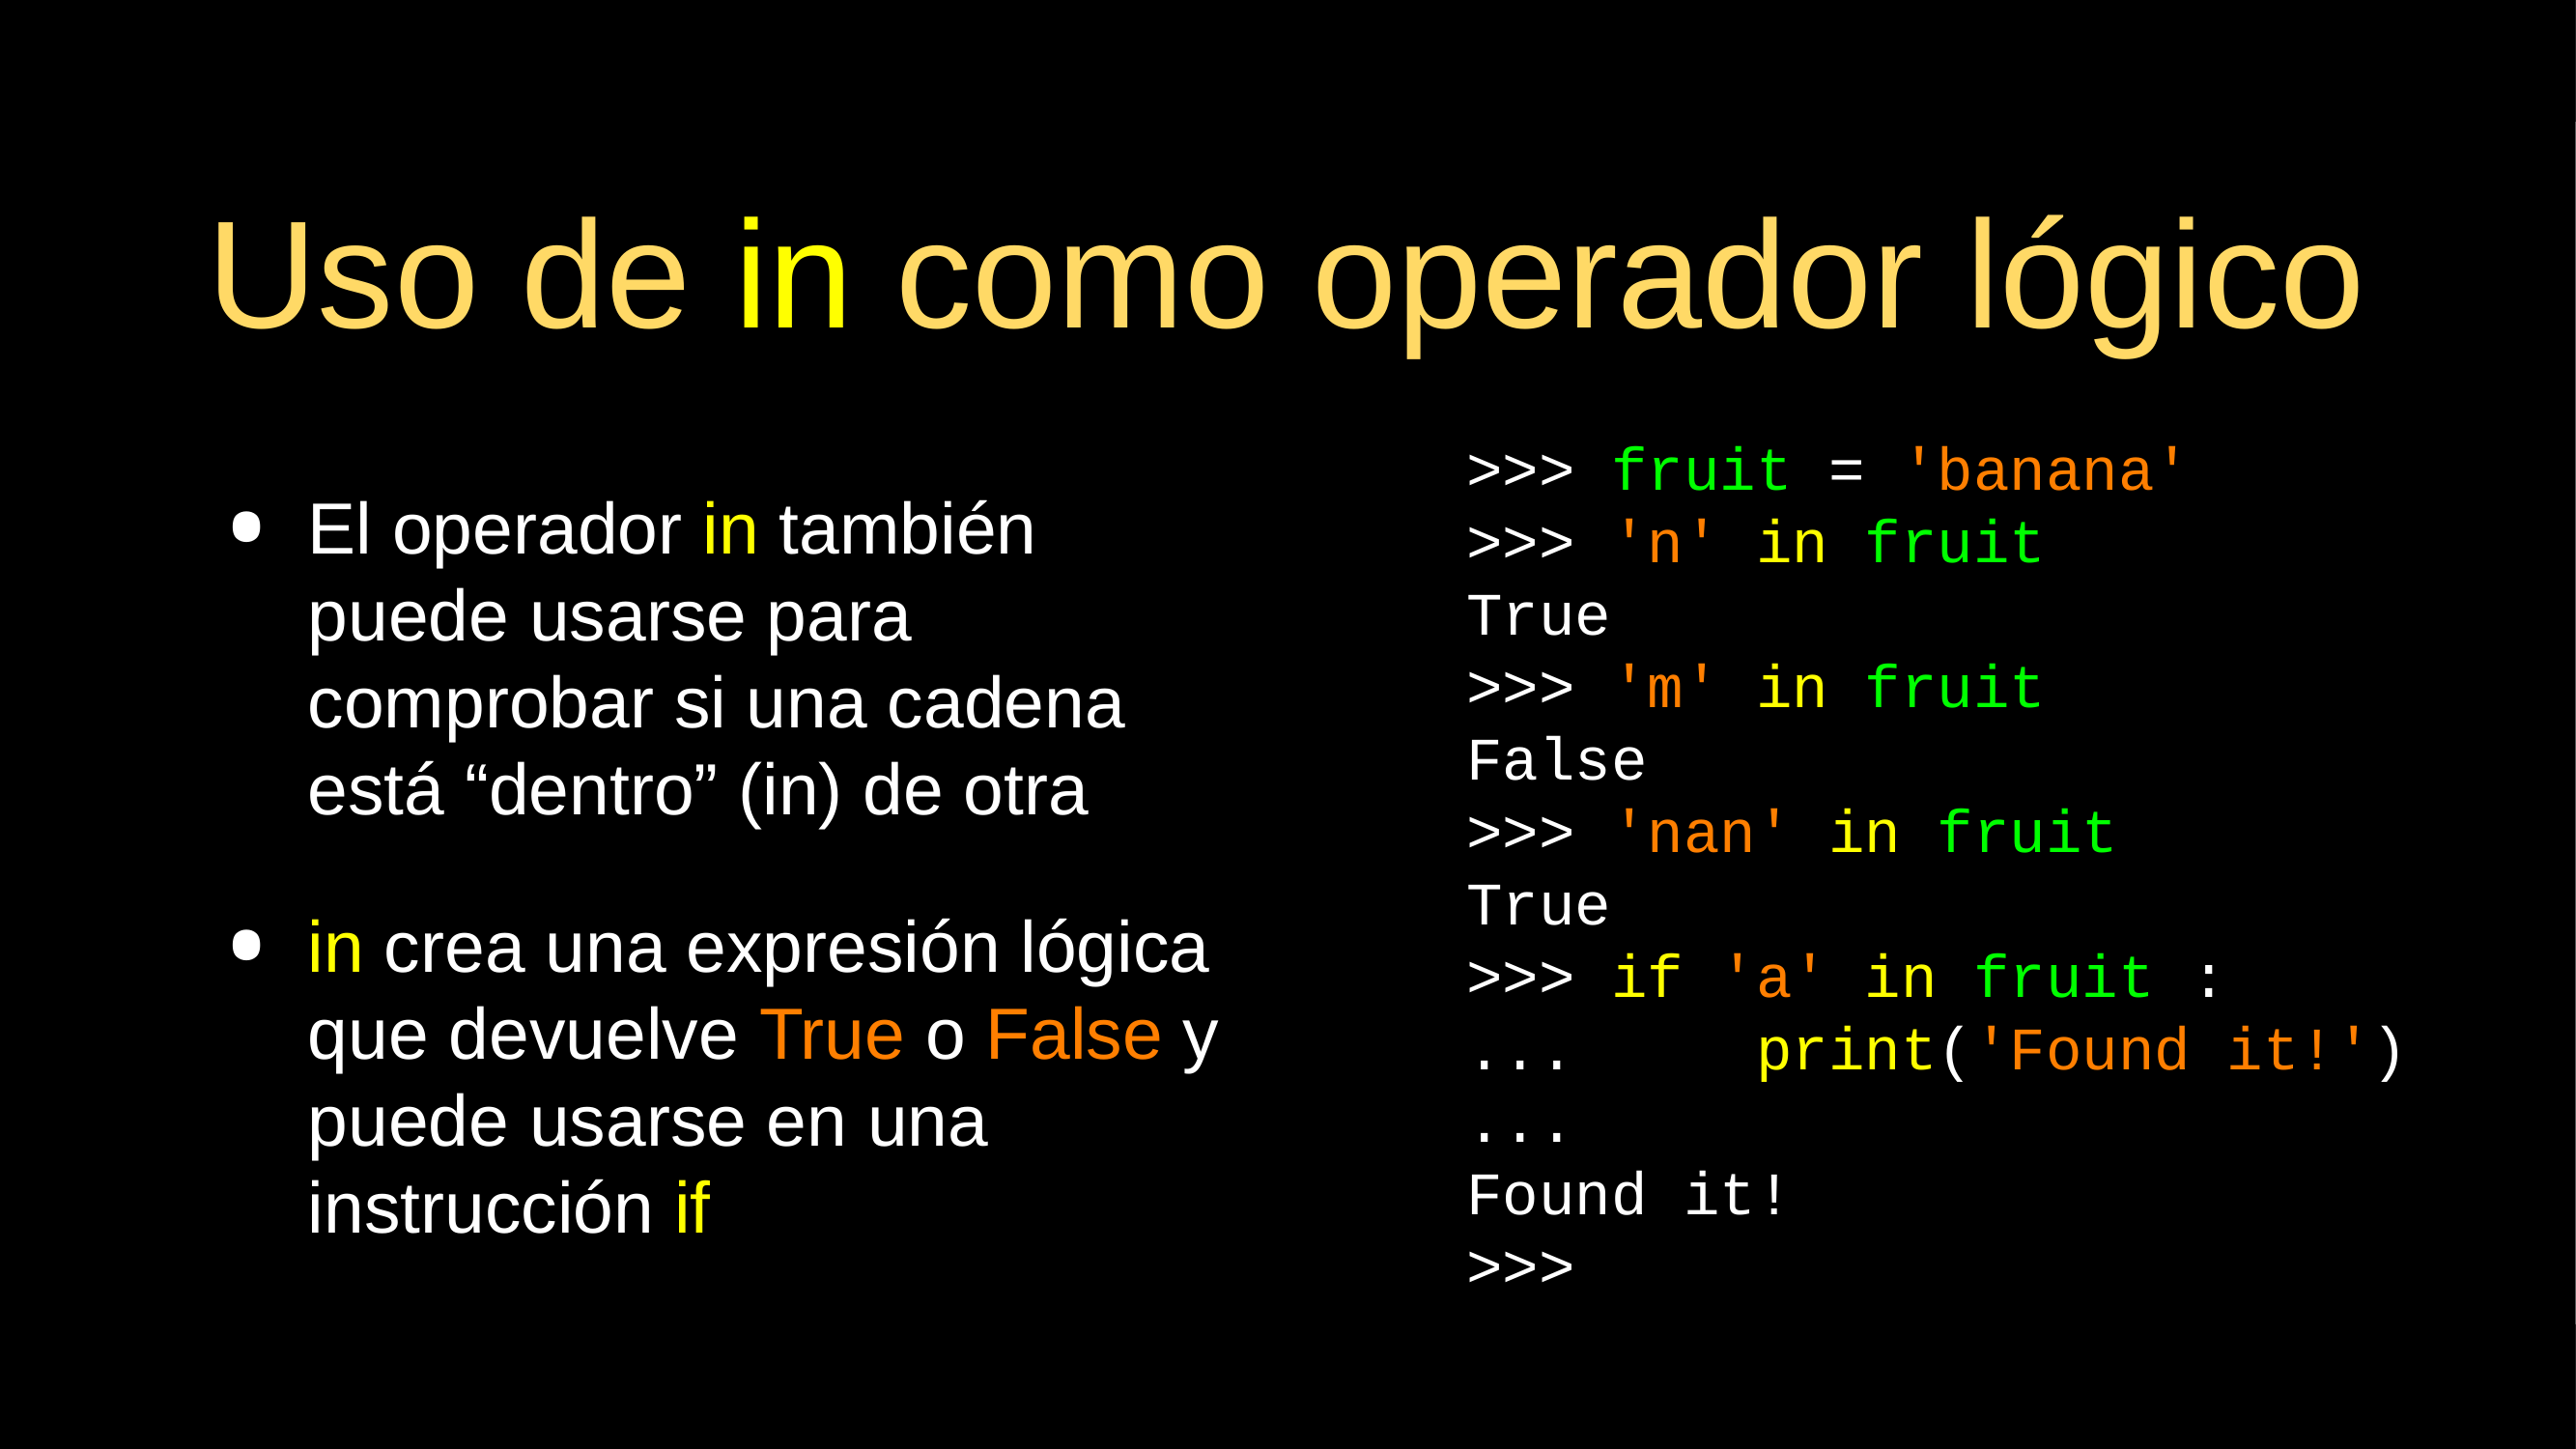

# Uso de in como operador lógico
>>> fruit = 'banana'
>>> 'n' in fruit
True
>>> 'm' in fruit
False
>>> 'nan' in fruit
True
>>> if 'a' in fruit :
... print('Found it!')
...
Found it!
>>>
El operador in también puede usarse para comprobar si una cadena está “dentro” (in) de otra
in crea una expresión lógica que devuelve True o False y puede usarse en una instrucción if